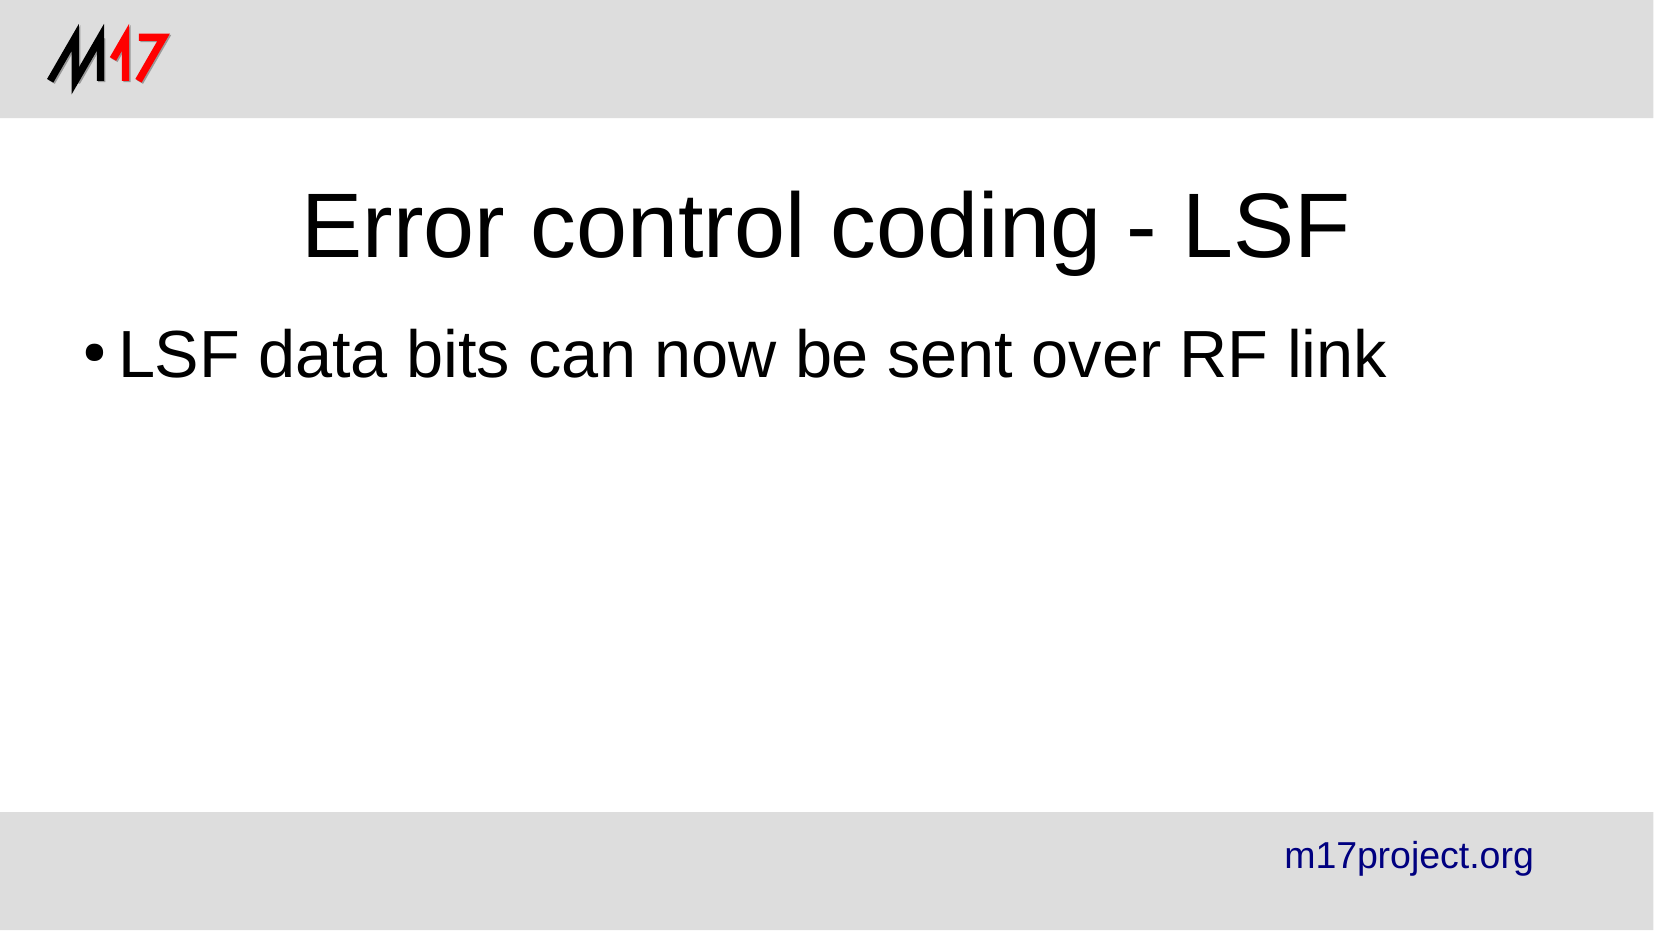

# Error control coding - LSF
LSF data bits can now be sent over RF link
m17project.org